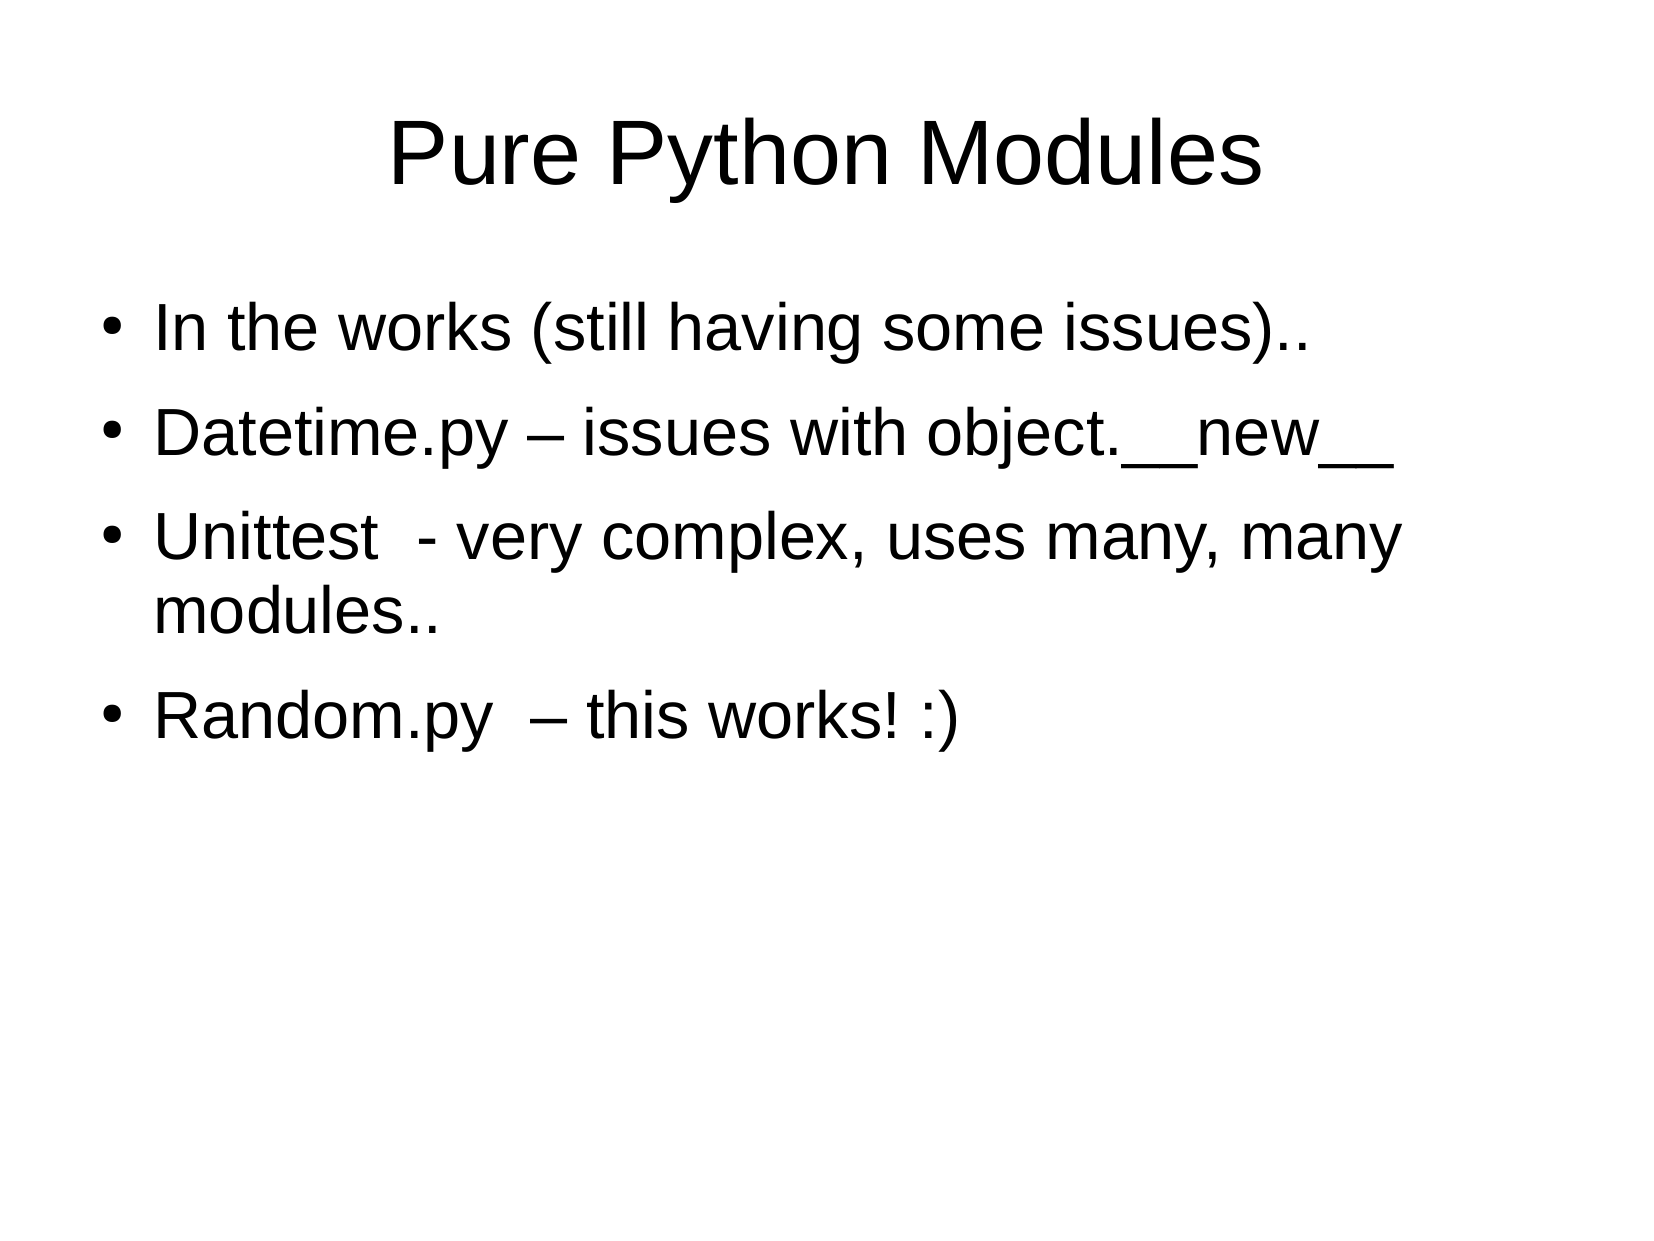

# Pure Python Modules
In the works (still having some issues)..
Datetime.py – issues with object.__new__
Unittest - very complex, uses many, many modules..
Random.py – this works! :)